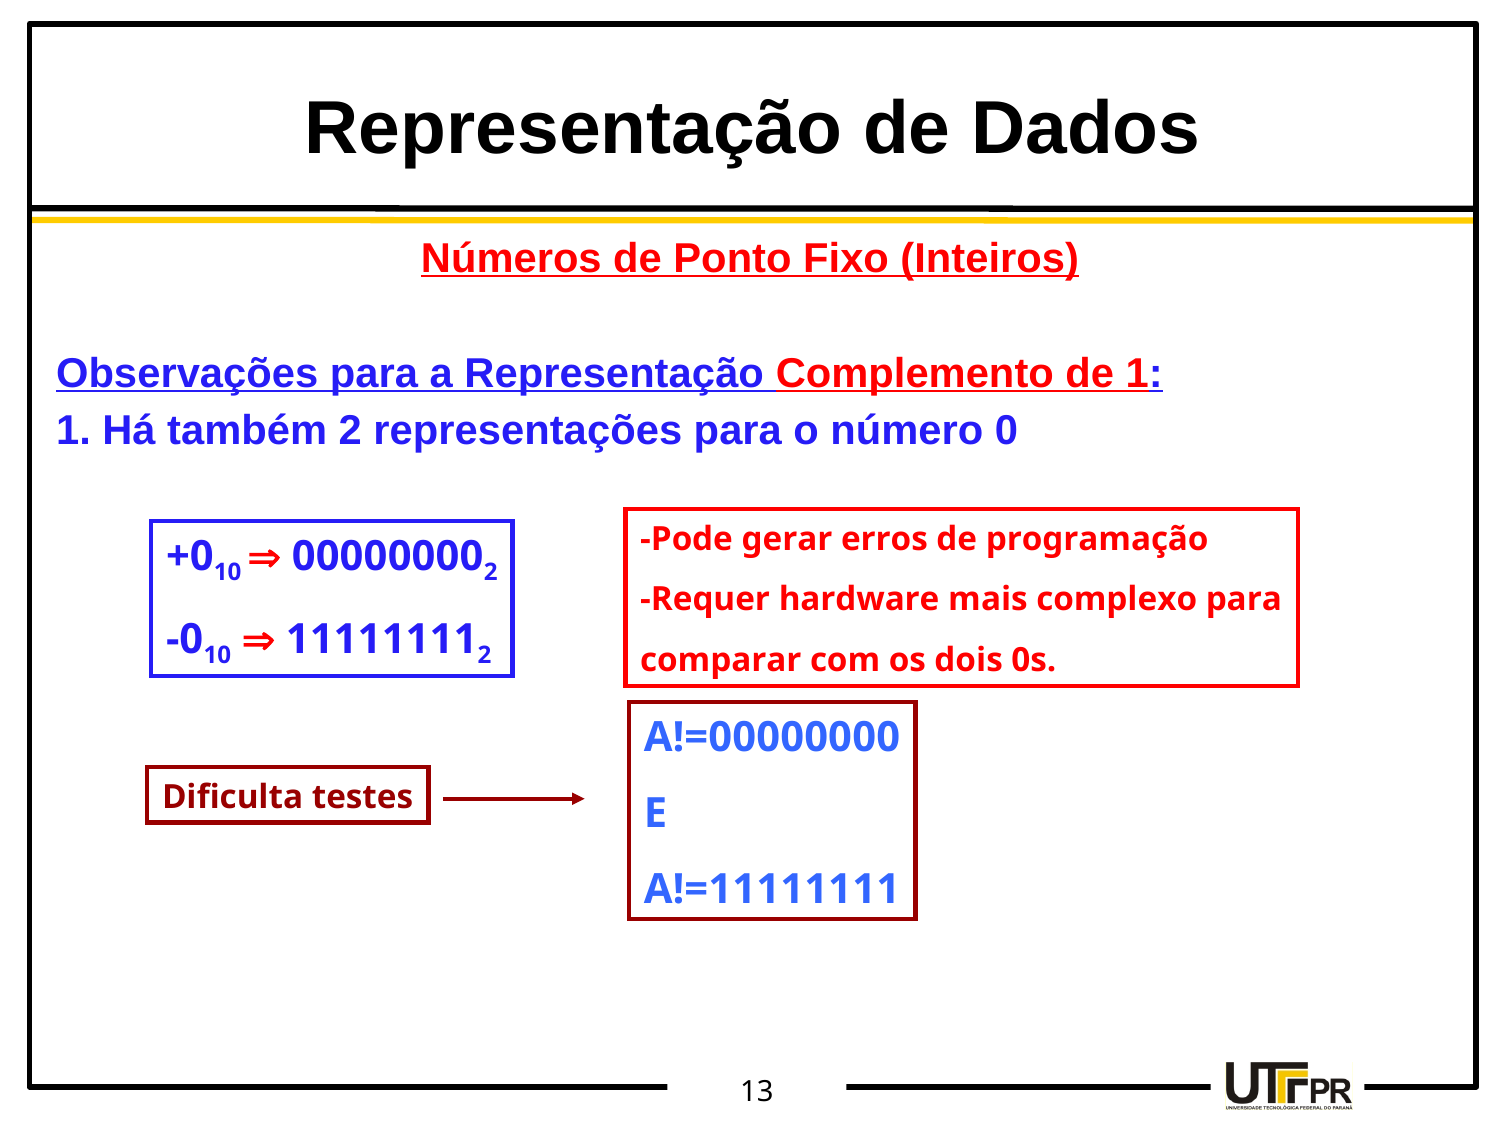

# Representação de Dados
Números de Ponto Fixo (Inteiros)
Observações para a Representação Complemento de 1:
1. Há também 2 representações para o número 0
-Pode gerar erros de programação
-Requer hardware mais complexo para
comparar com os dois 0s.
+010  000000002
-010  111111112
A!=00000000
E
A!=11111111
Dificulta testes